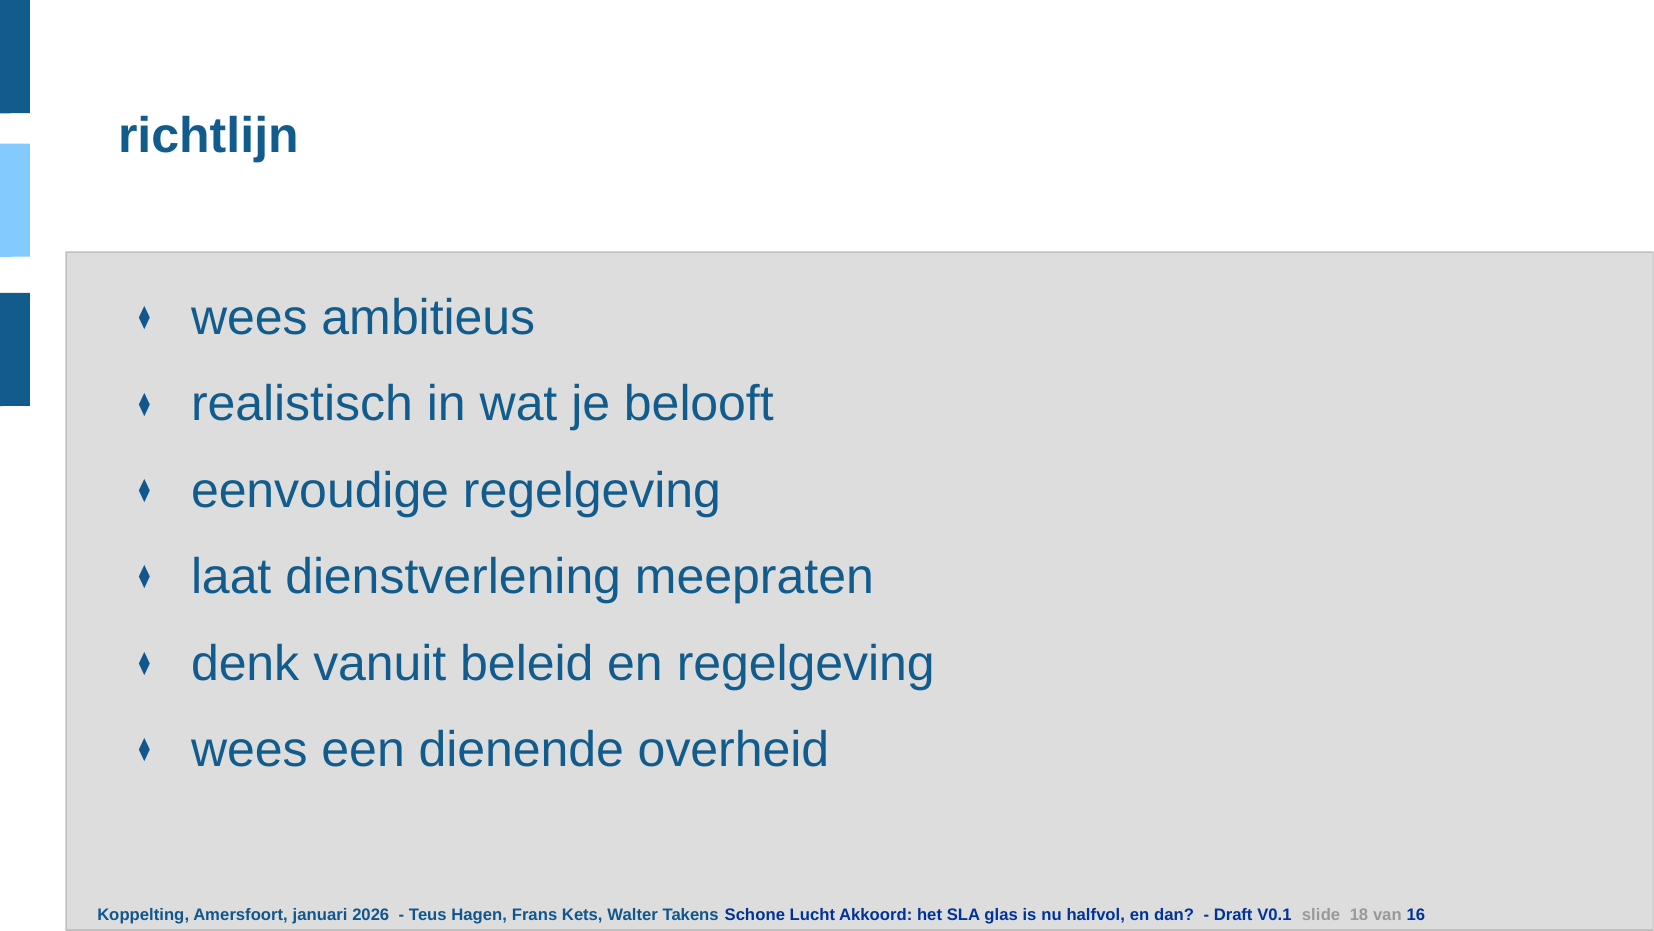

# richtlijn
wees ambitieus
realistisch in wat je belooft
eenvoudige regelgeving
laat dienstverlening meepraten
denk vanuit beleid en regelgeving
wees een dienende overheid